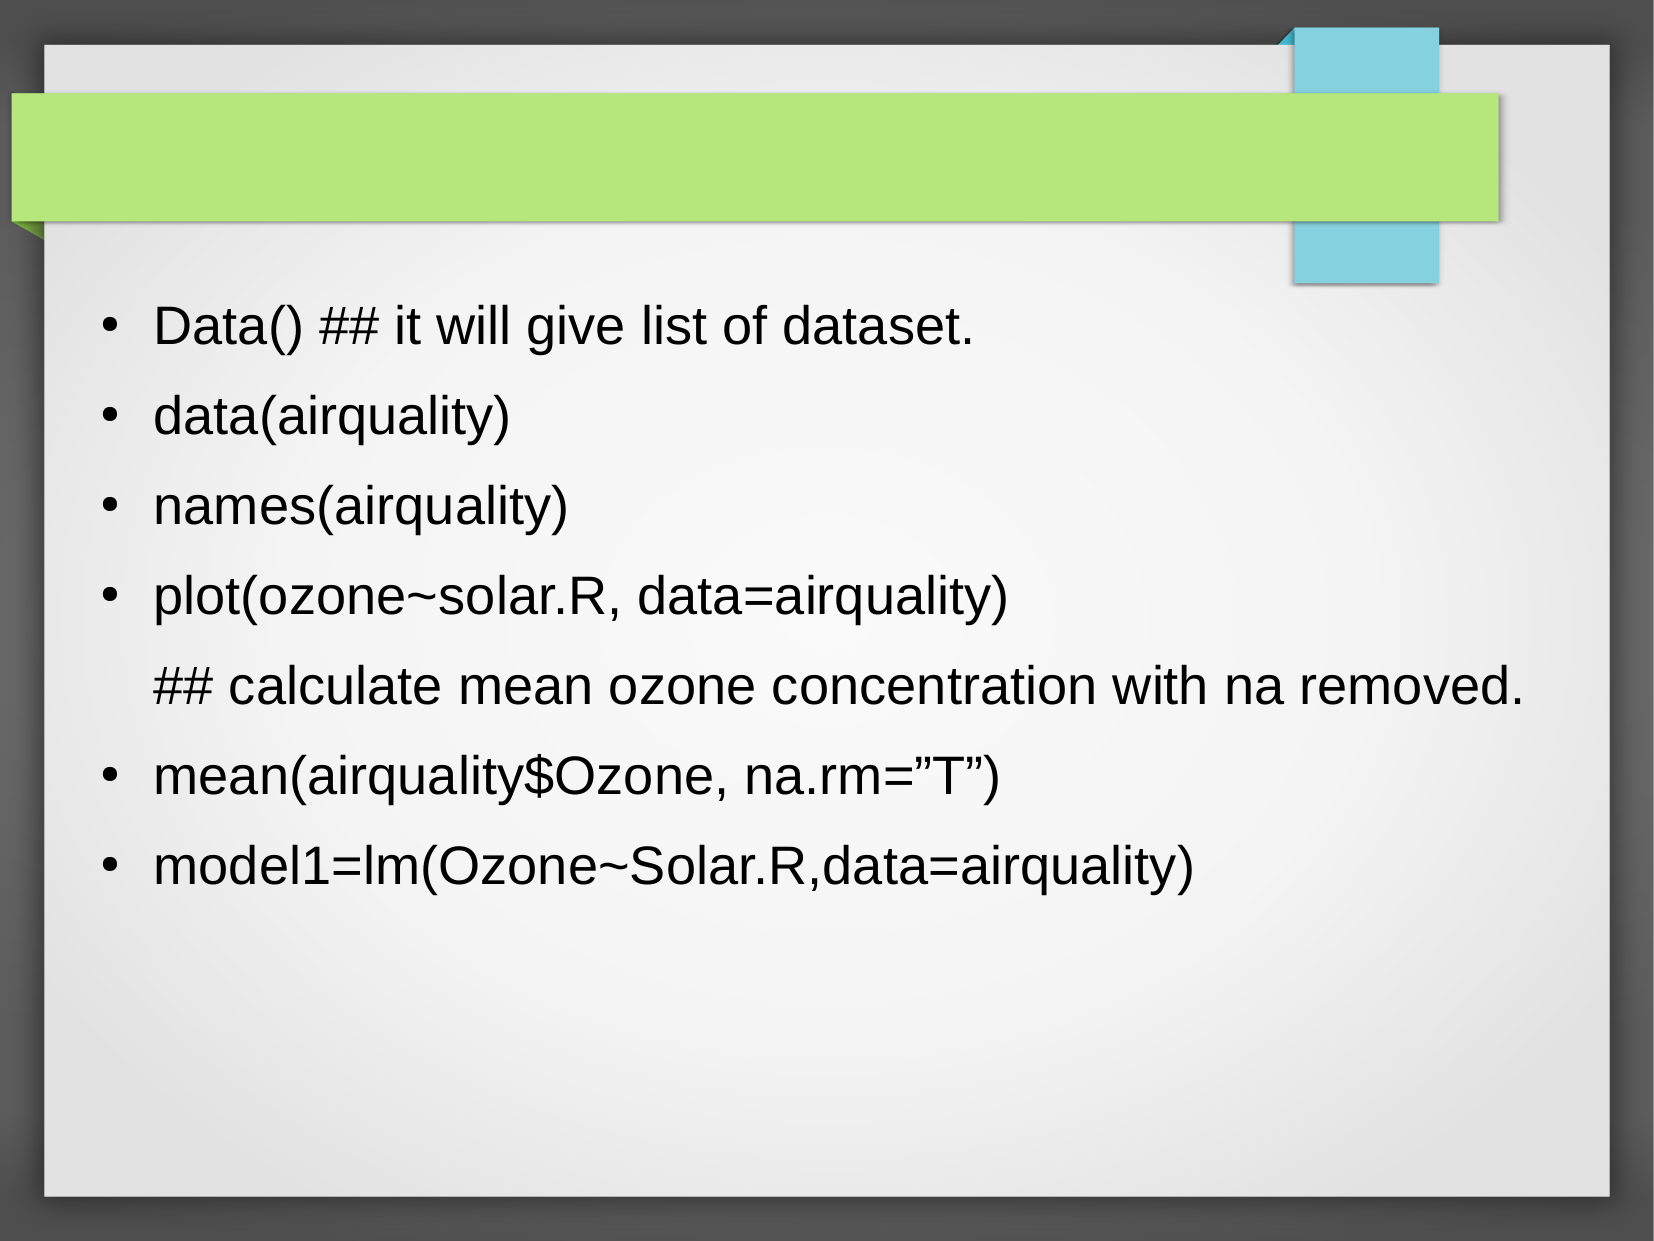

#
Data() ## it will give list of dataset.
data(airquality)
names(airquality)
plot(ozone~solar.R, data=airquality)
## calculate mean ozone concentration with na removed.
mean(airquality$Ozone, na.rm=”T”)
model1=lm(Ozone~Solar.R,data=airquality)